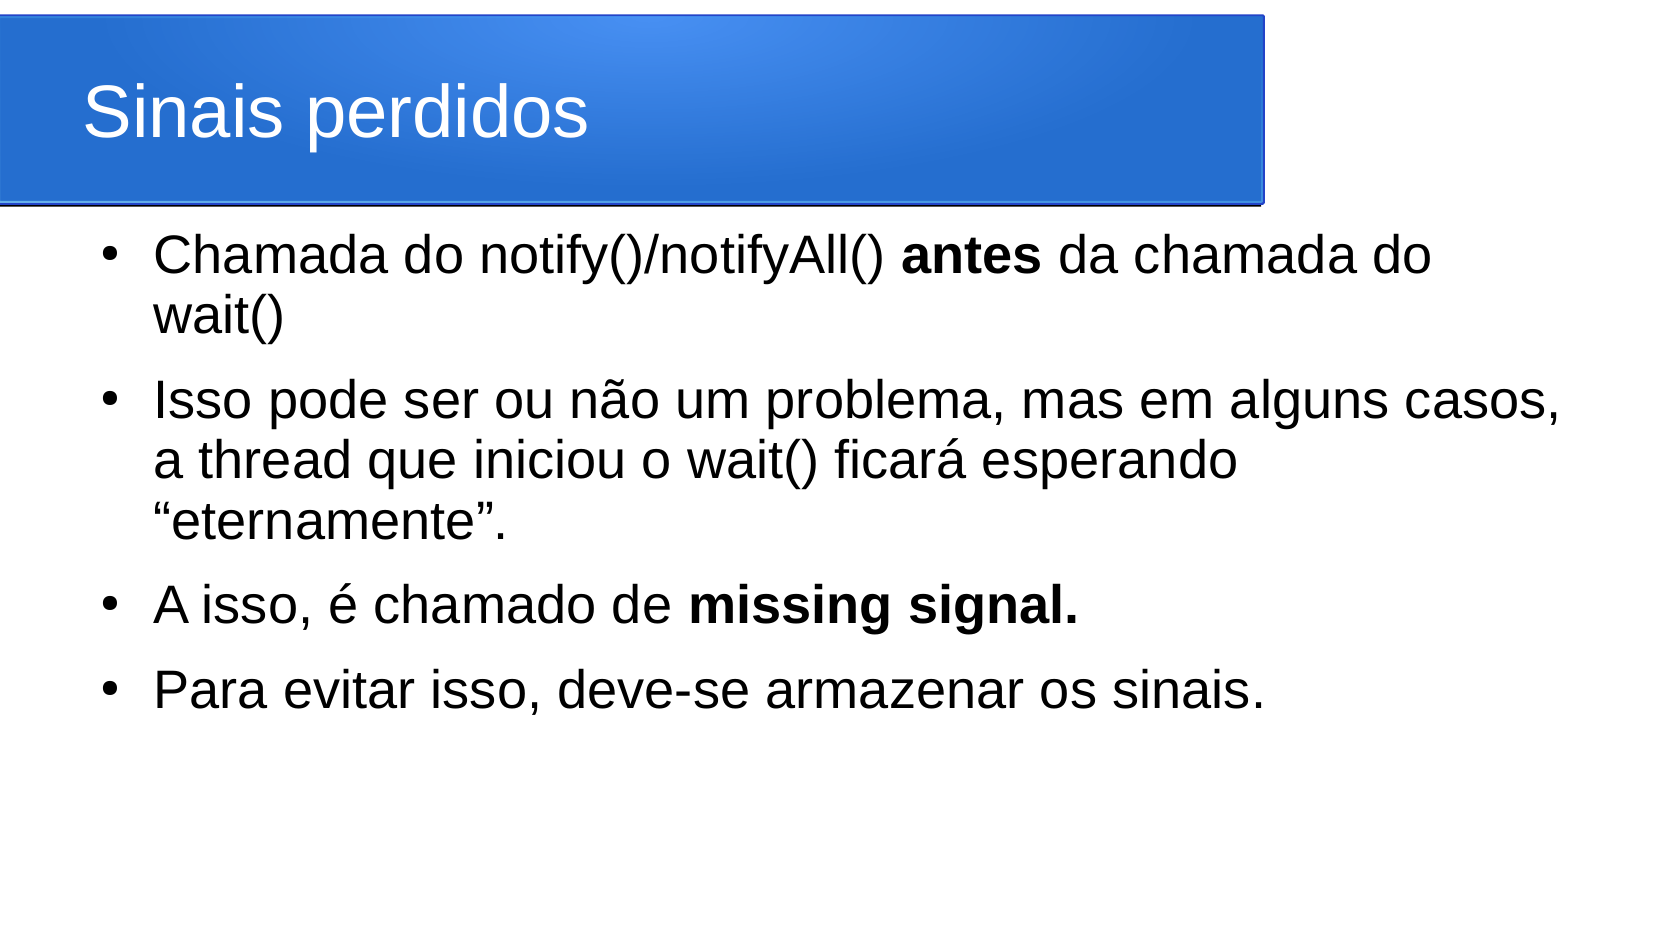

# Sinais perdidos
Chamada do notify()/notifyAll() antes da chamada do wait()
Isso pode ser ou não um problema, mas em alguns casos, a thread que iniciou o wait() ficará esperando “eternamente”.
A isso, é chamado de missing signal.
Para evitar isso, deve-se armazenar os sinais.